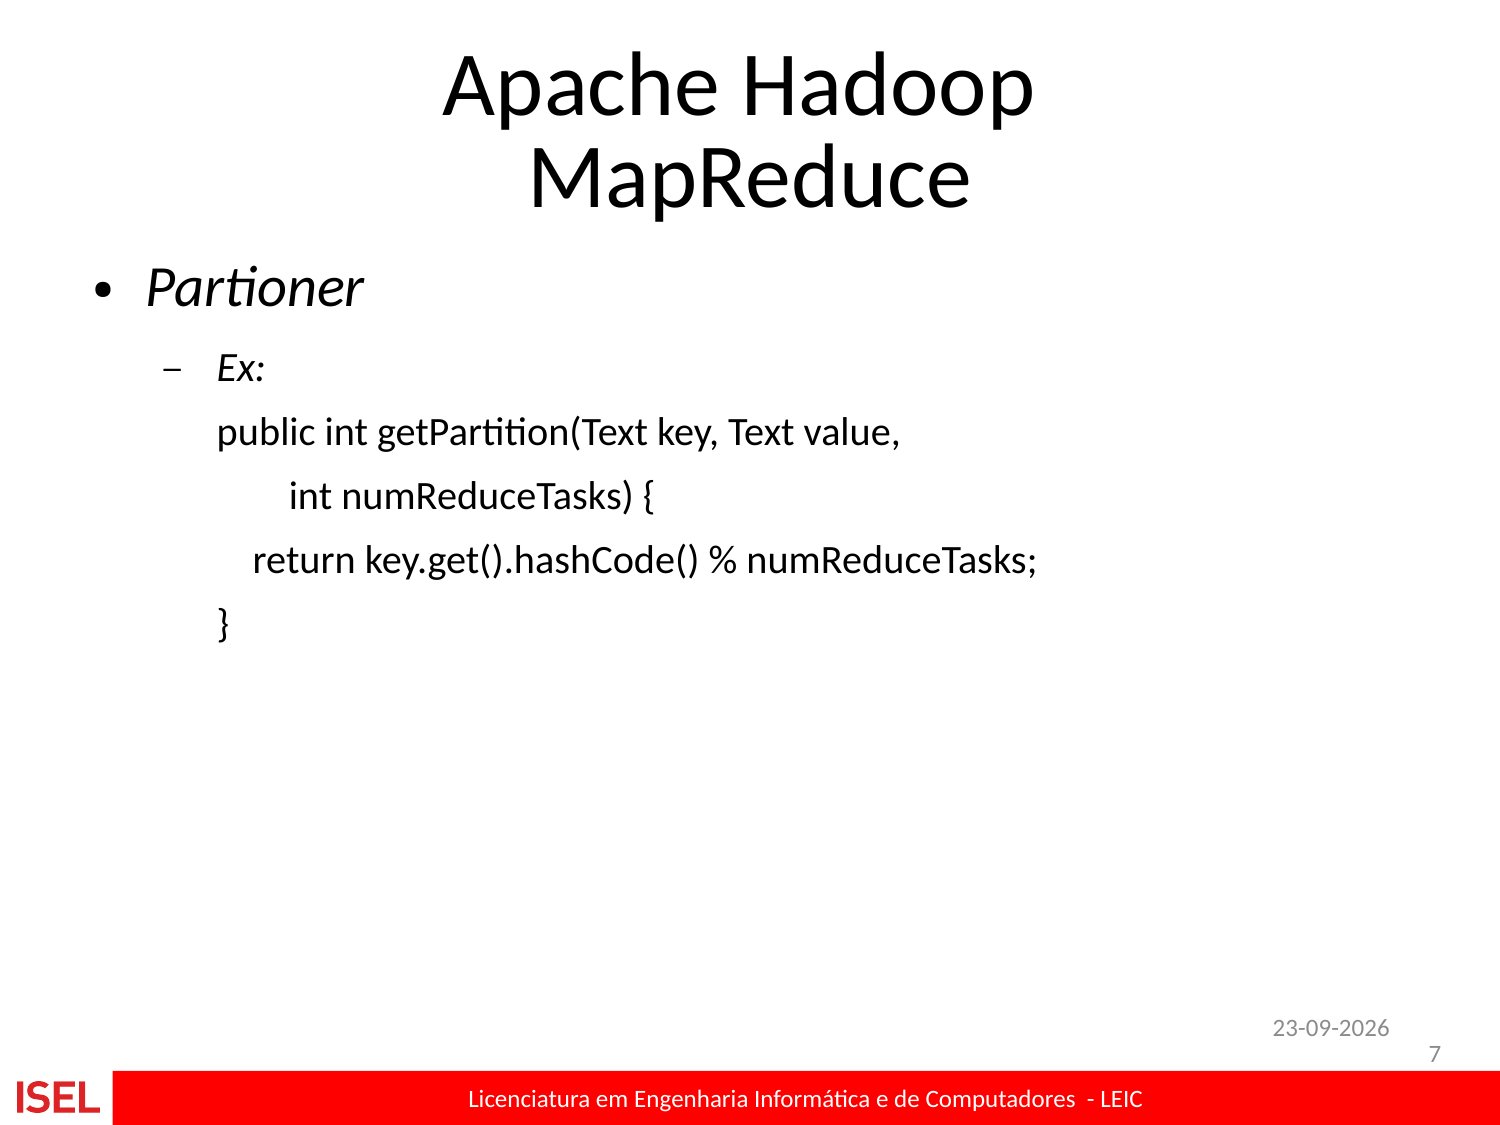

# Apache Hadoop MapReduce
Partioner
Ex:
public int getPartition(Text key, Text value,
 int numReduceTasks) {
 return key.get().hashCode() % numReduceTasks;
}
Licenciatura em Engenharia Informática e de Computadores - LEIC